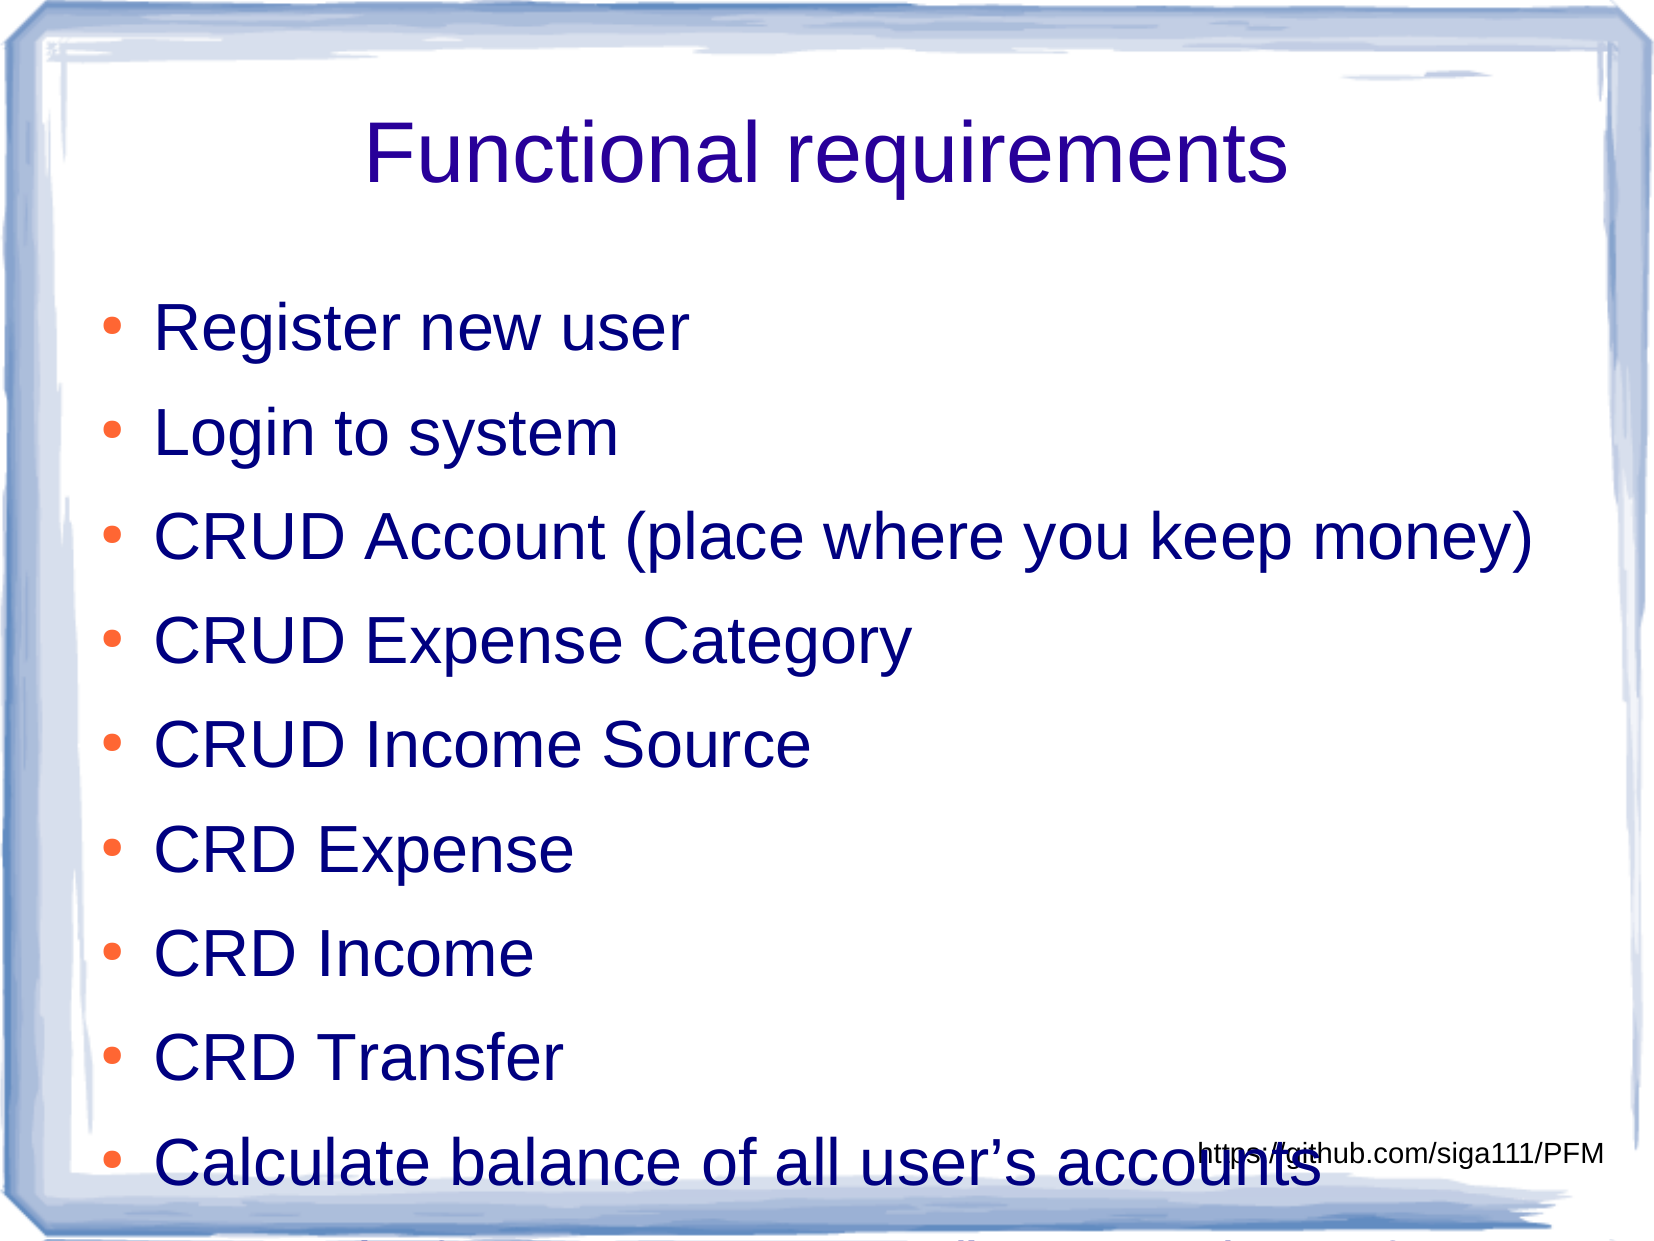

# Functional requirements
Register new user
Login to system
CRUD Account (place where you keep money)
CRUD Expense Category
CRUD Income Source
CRD Expense
CRD Income
CRD Transfer
Calculate balance of all user’s accounts
Journal of user’s expenses/incomes/transfers